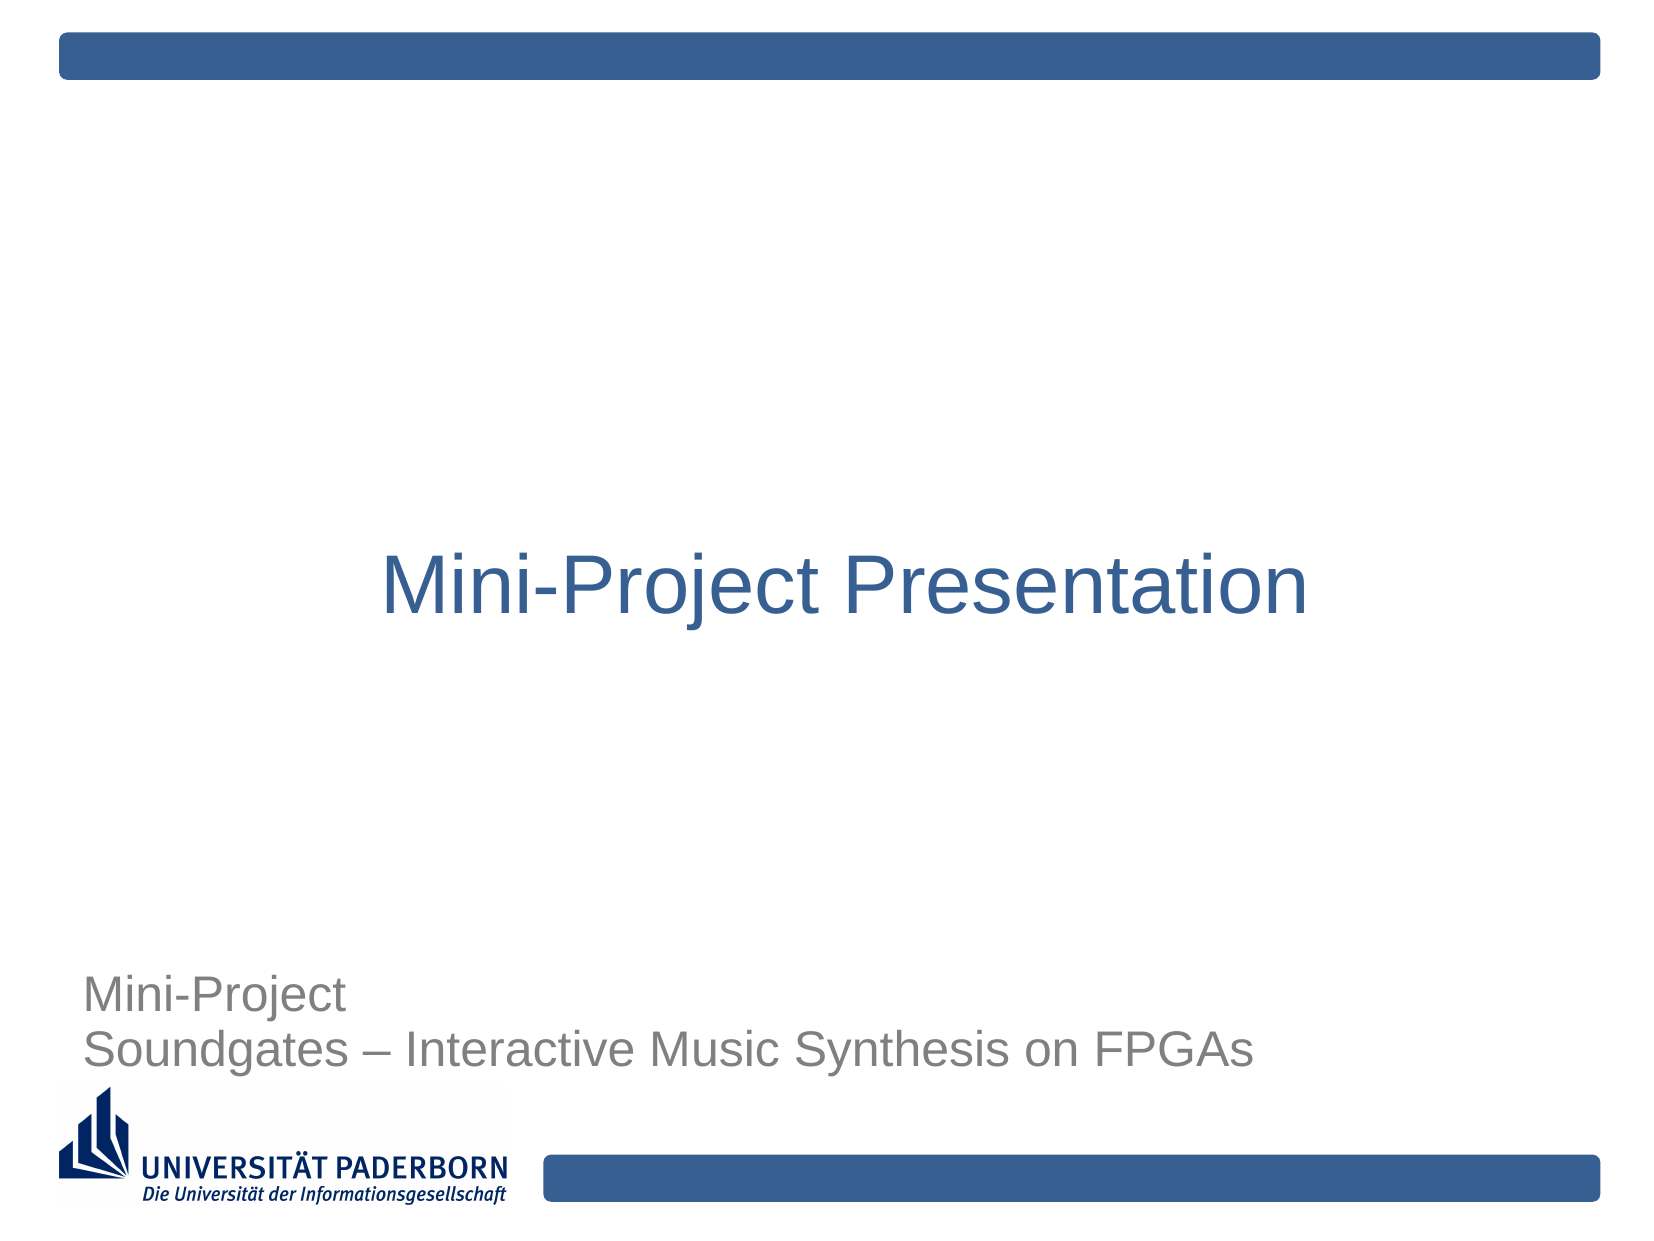

# Mini-Project Presentation
Mini-Project
Soundgates – Interactive Music Synthesis on FPGAs